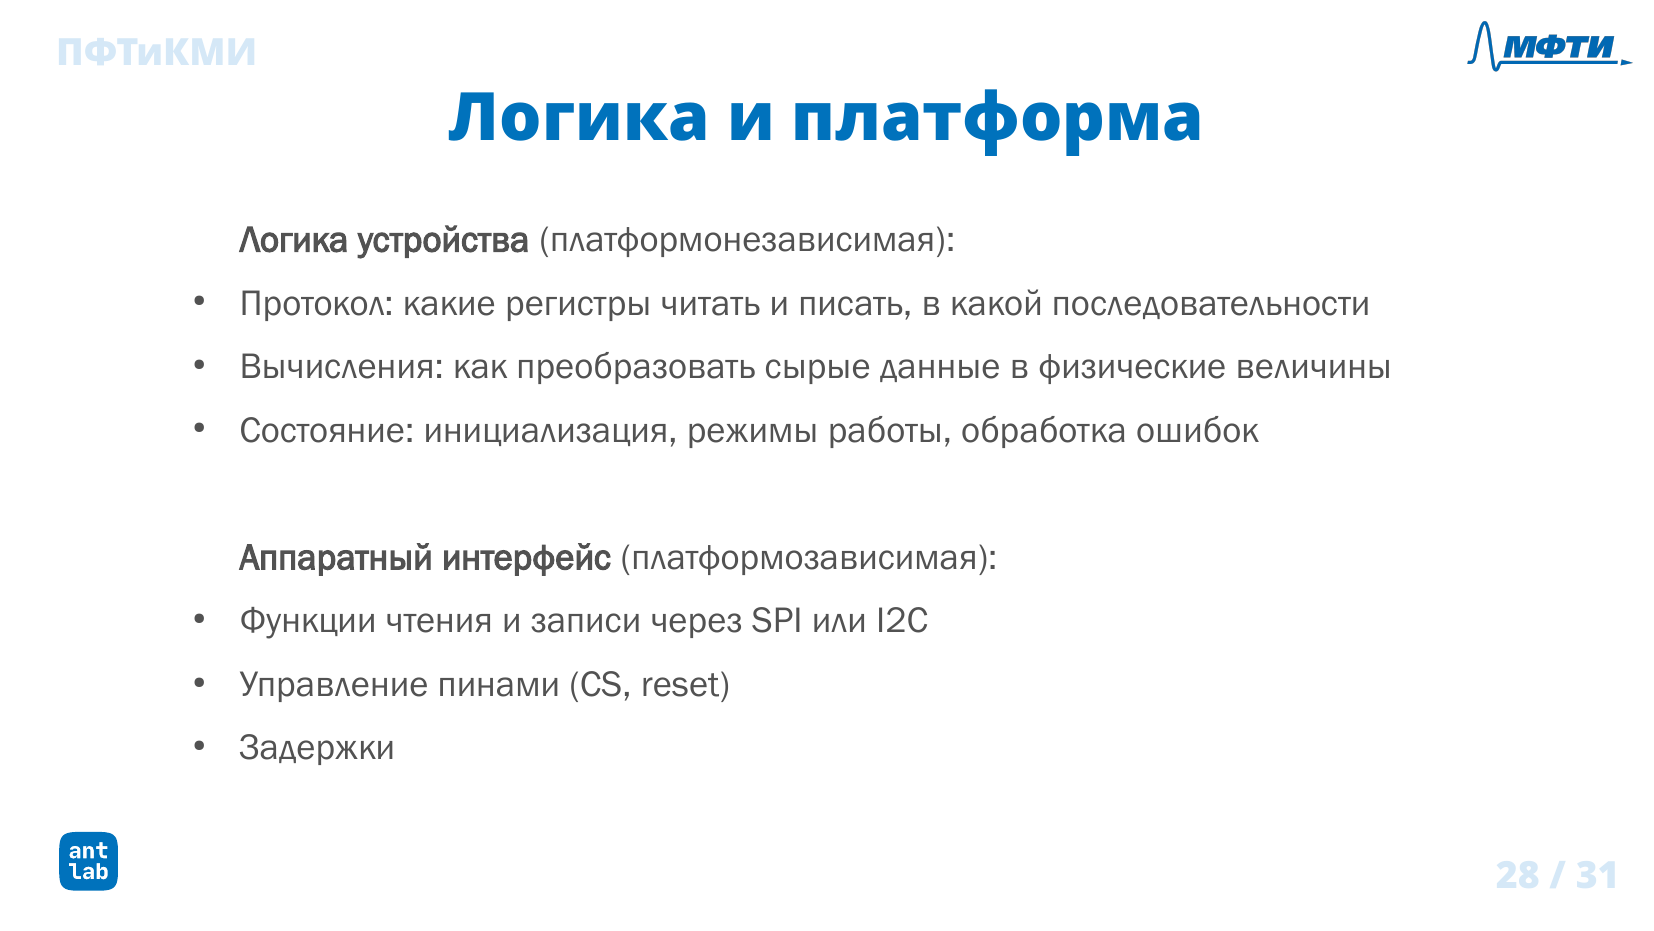

# Логика и платформа
Логика устройства (платформонезависимая):
Протокол: какие регистры читать и писать, в какой последовательности
Вычисления: как преобразовать сырые данные в физические величины
Состояние: инициализация, режимы работы, обработка ошибок
Аппаратный интерфейс (платформозависимая):
Функции чтения и записи через SPI или I2C
Управление пинами (CS, reset)
Задержки